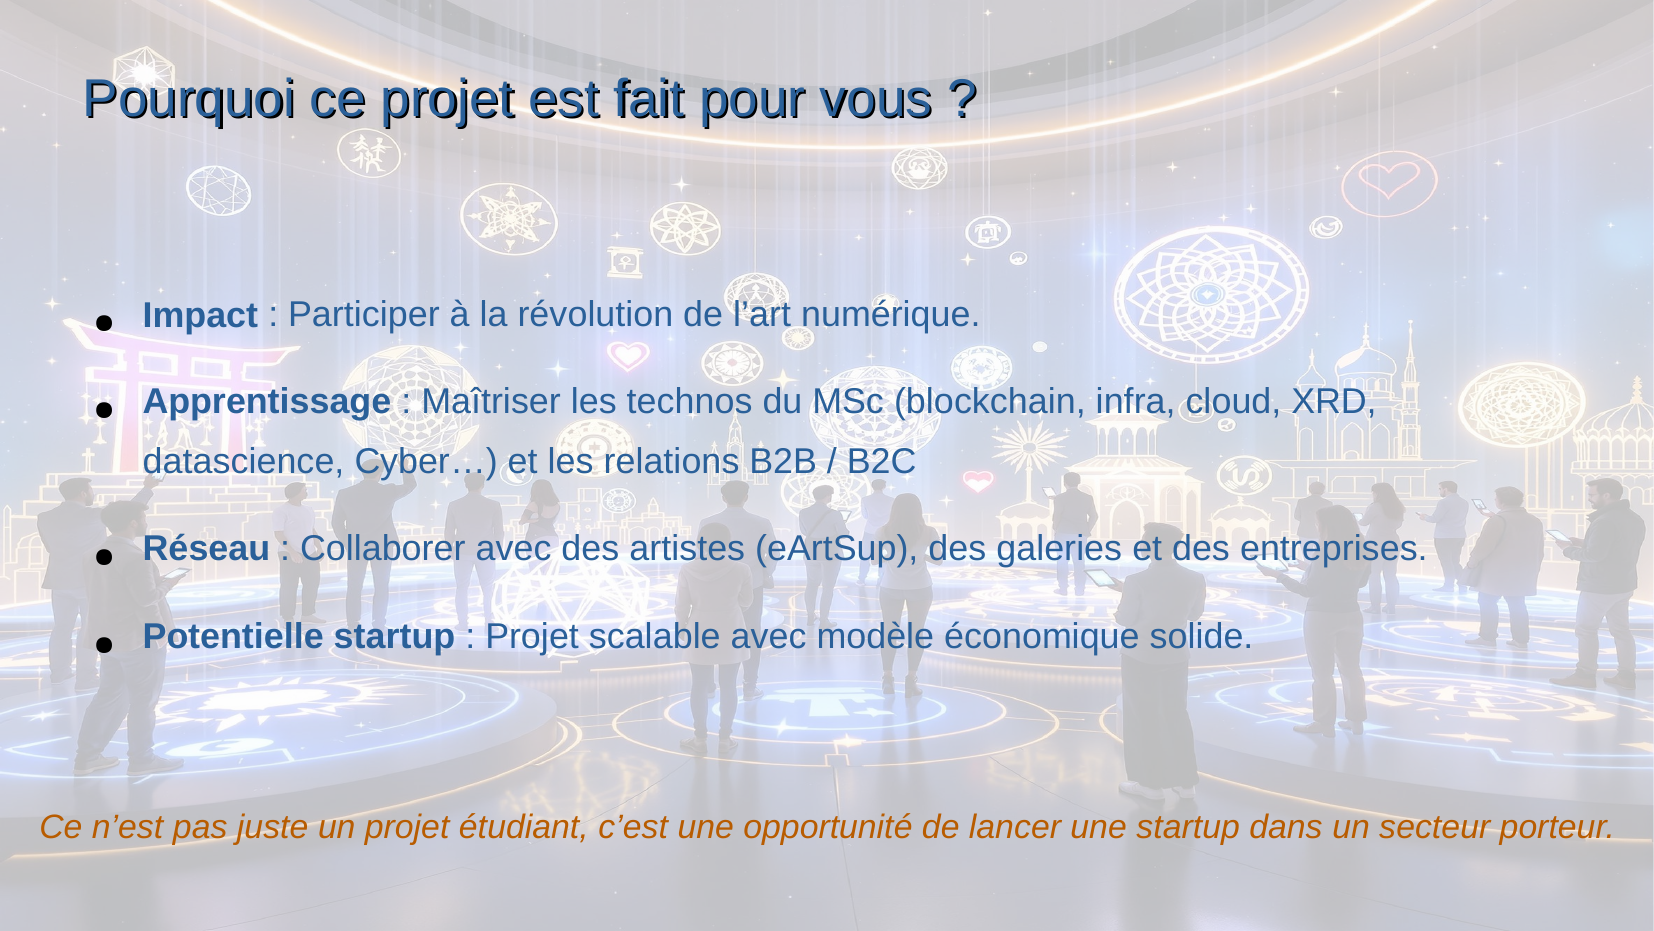

# Pourquoi ce projet est fait pour vous ?
Impact : Participer à la révolution de l’art numérique.
Apprentissage : Maîtriser les technos du MSc (blockchain, infra, cloud, XRD, datascience, Cyber…) et les relations B2B / B2C
Réseau : Collaborer avec des artistes (eArtSup), des galeries et des entreprises.
Potentielle startup : Projet scalable avec modèle économique solide.
Ce n’est pas juste un projet étudiant, c’est une opportunité de lancer une startup dans un secteur porteur.